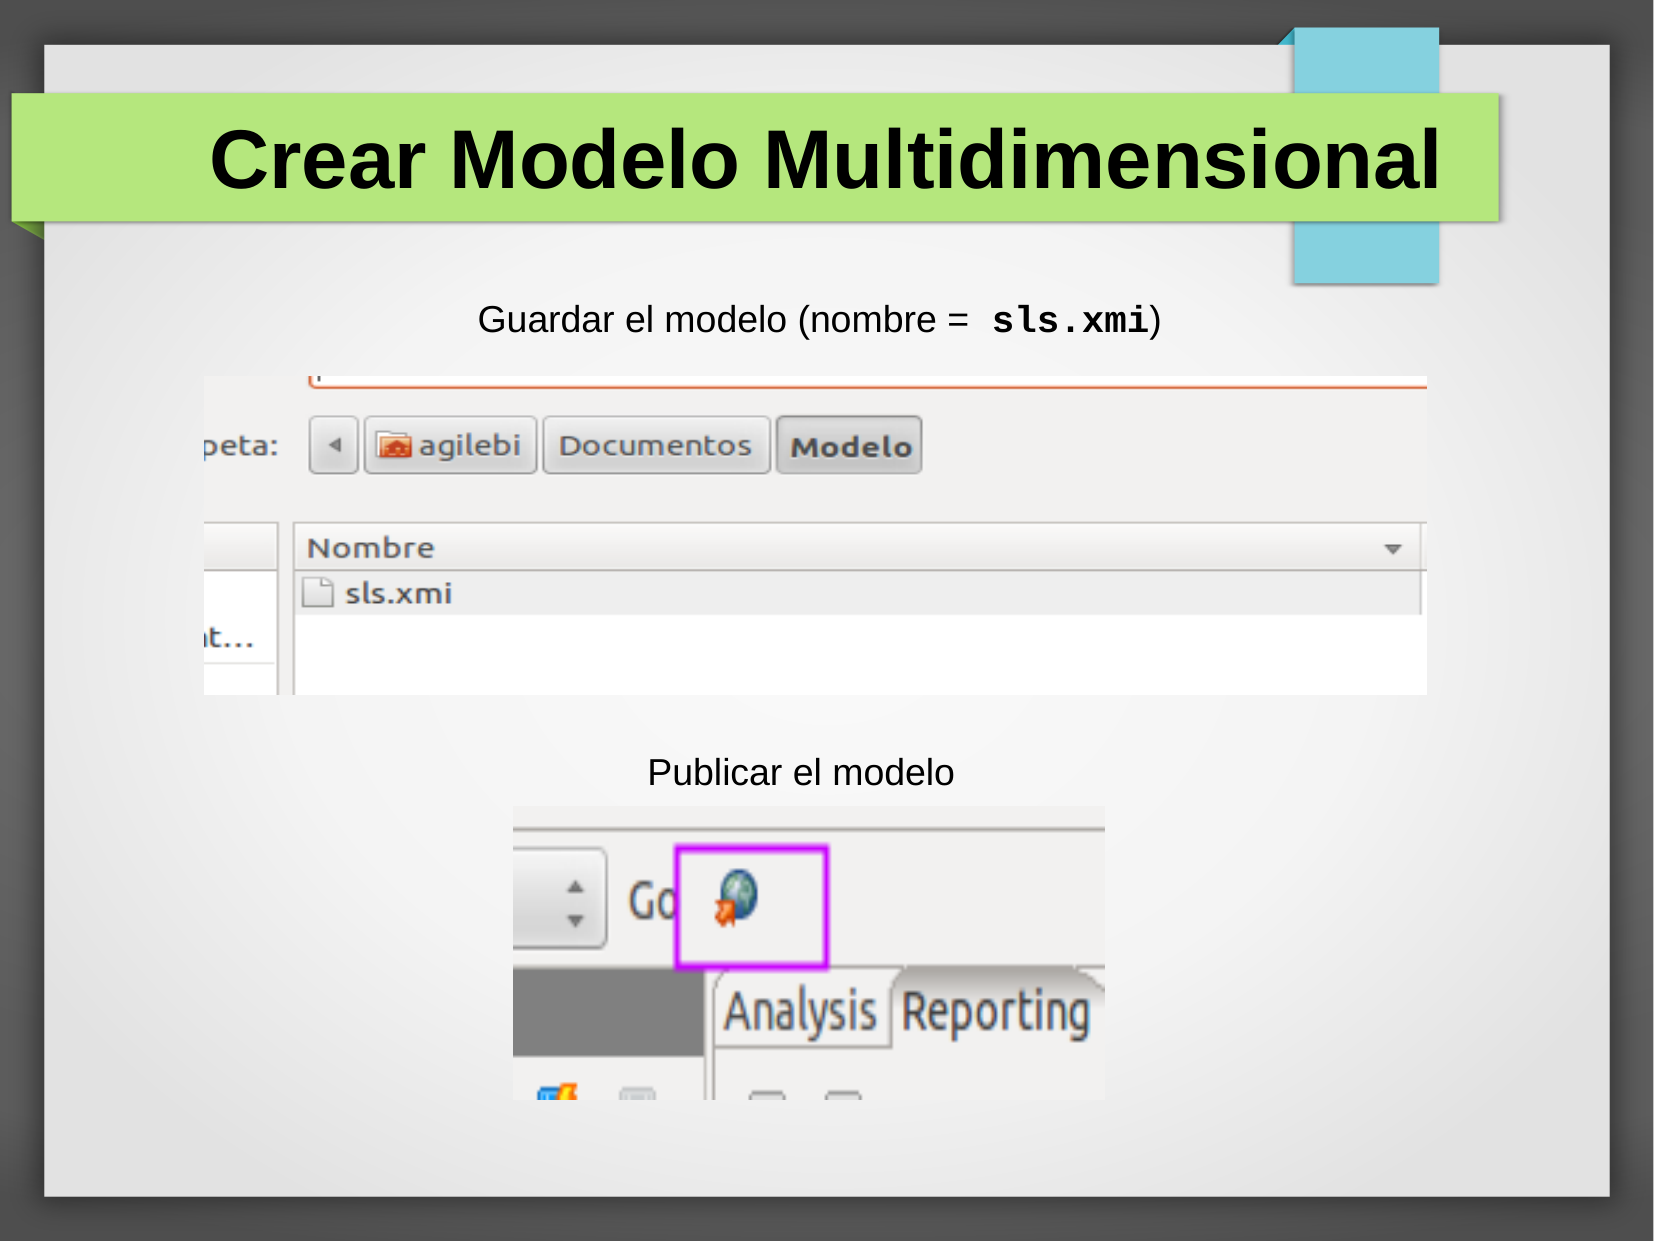

# Crear Modelo Multidimensional
Guardar el modelo (nombre = sls.xmi)
Publicar el modelo